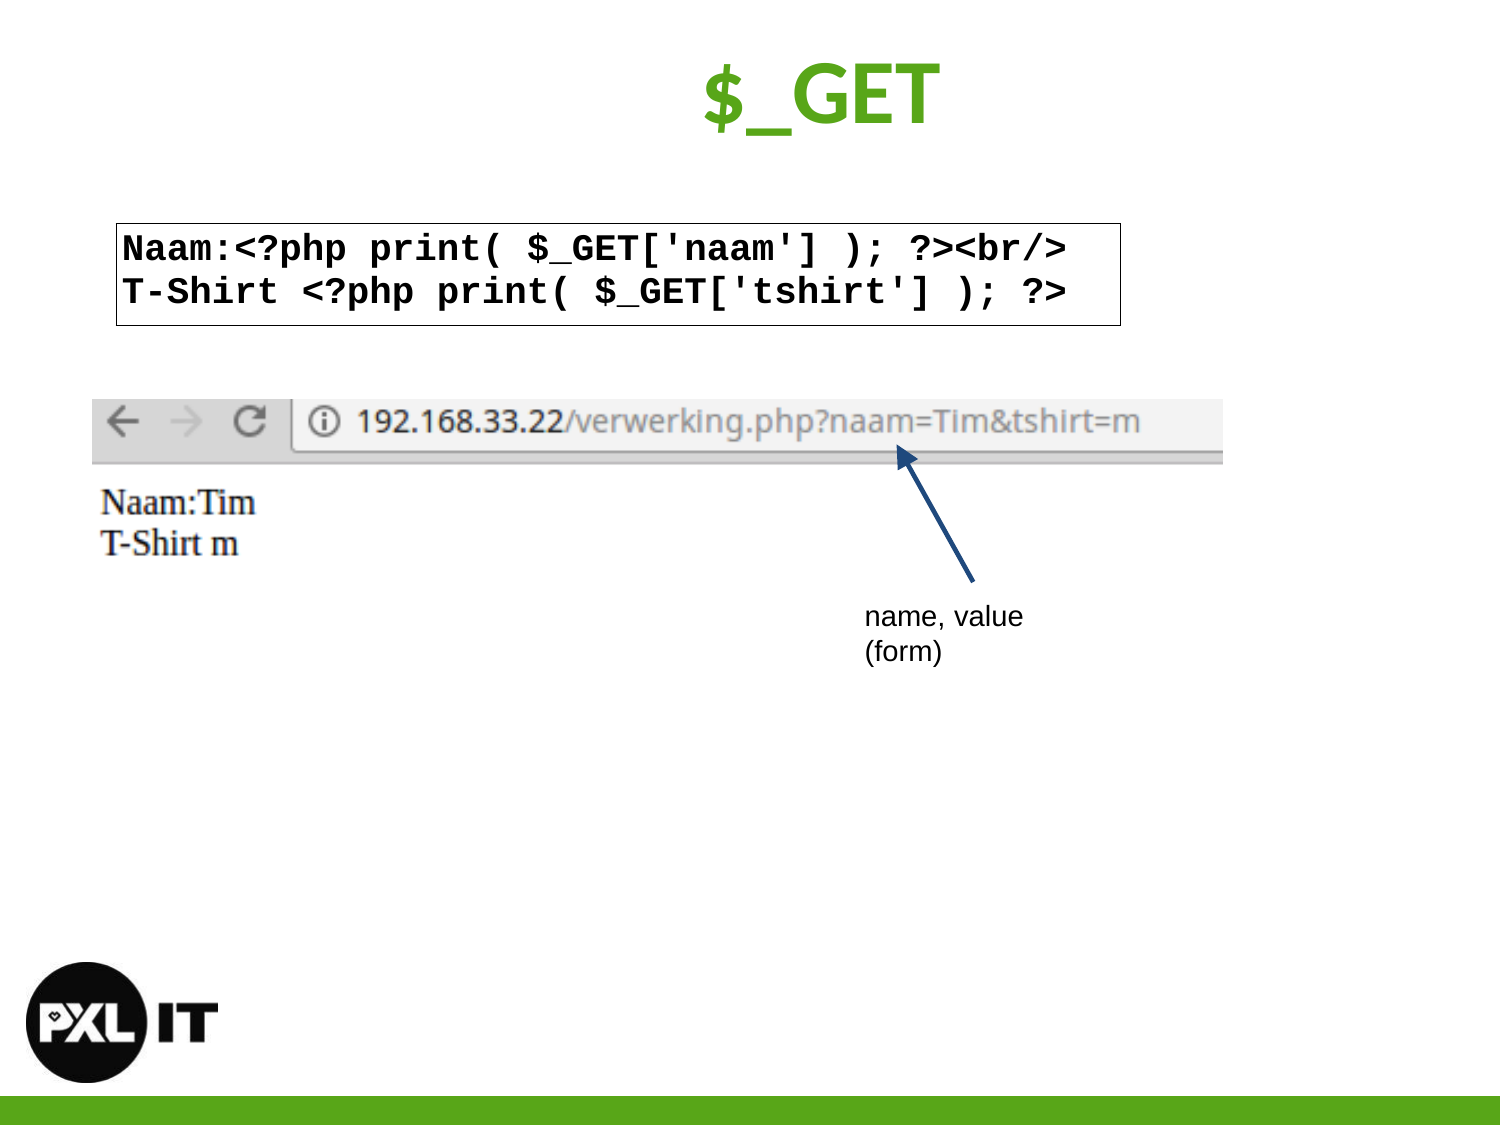

$_GET
| Naam:<?php print( $\_GET['naam'] ); ?><br/> T-Shirt <?php print( $\_GET['tshirt'] ); ?> |
| --- |
name, value
(form)